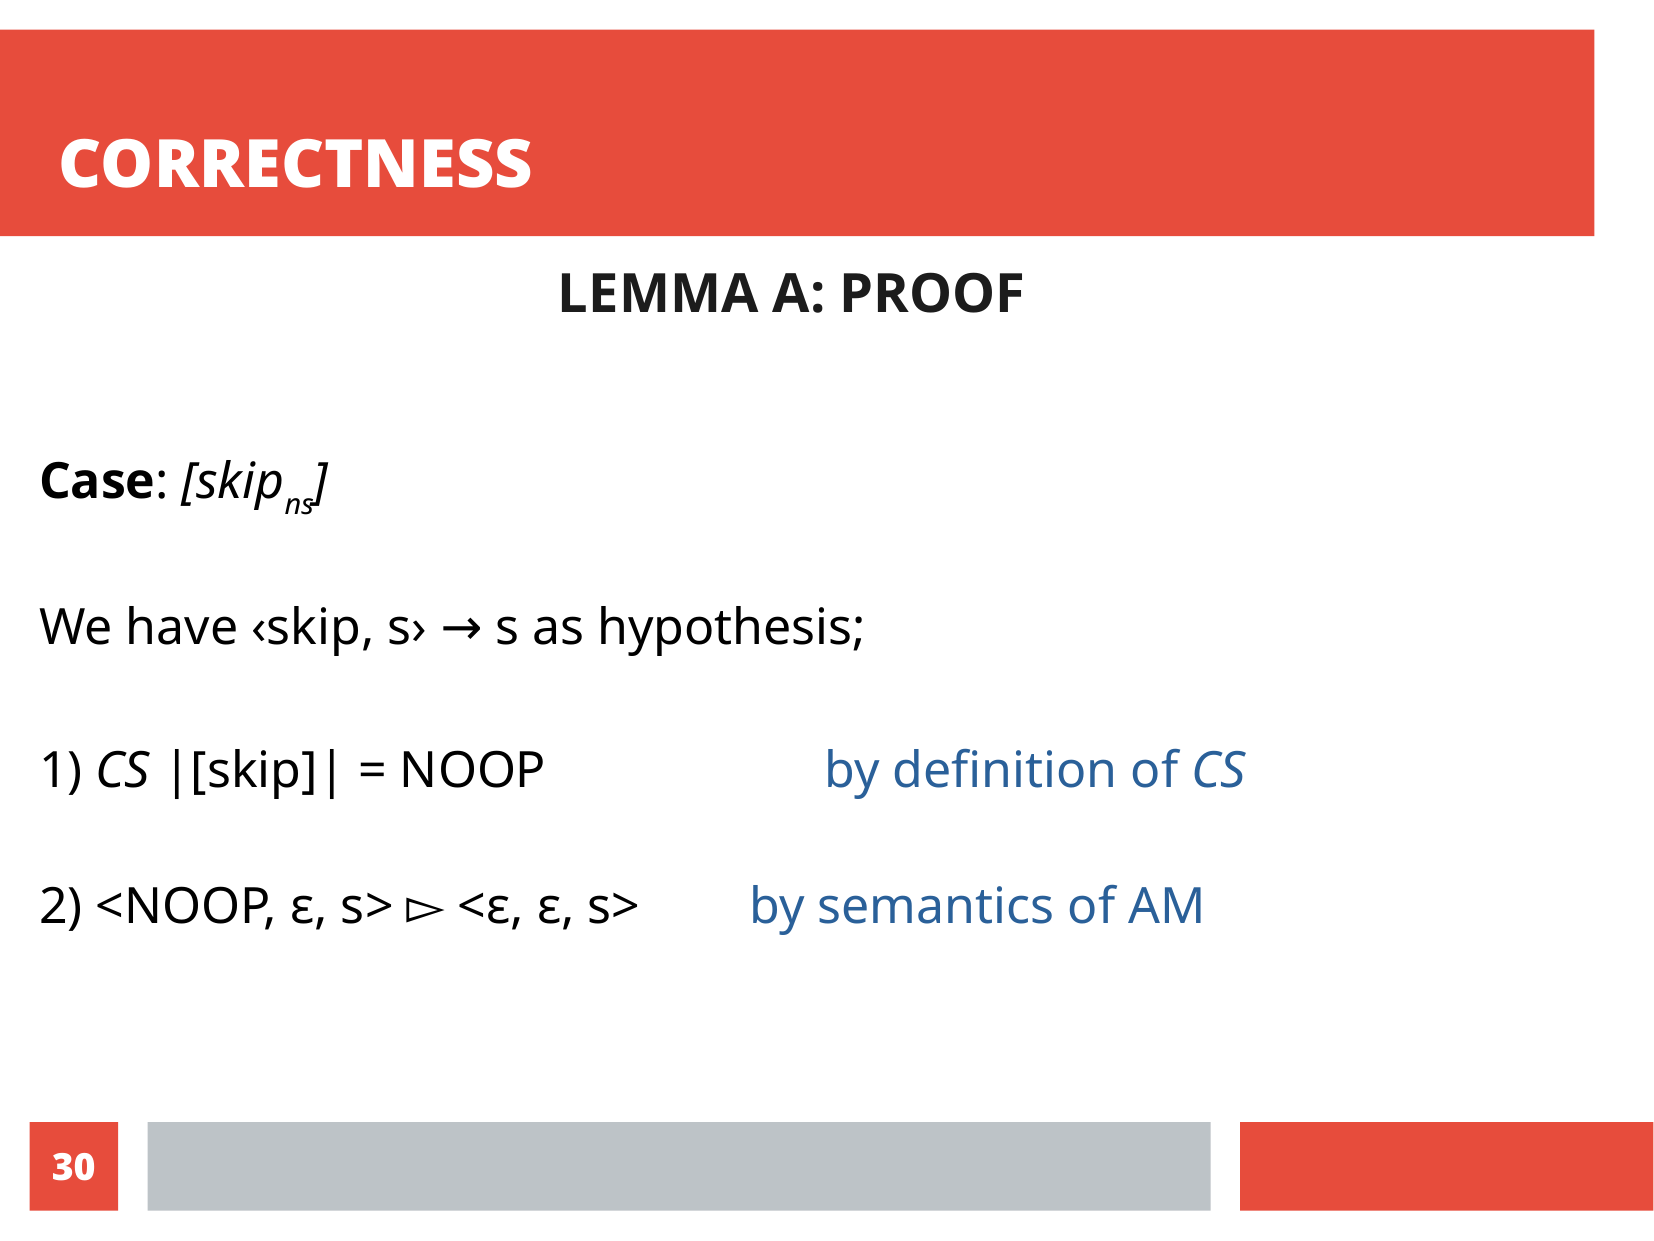

# CORRECTNESS
LEMMA A: PROOF
Case: [skipns]
We have ‹skip, s› → s as hypothesis;
 CS |[skip]| = NOOP				by definition of CS
 <NOOP, ε, s> ▻ <ε, ε, s>		by semantics of AM
30